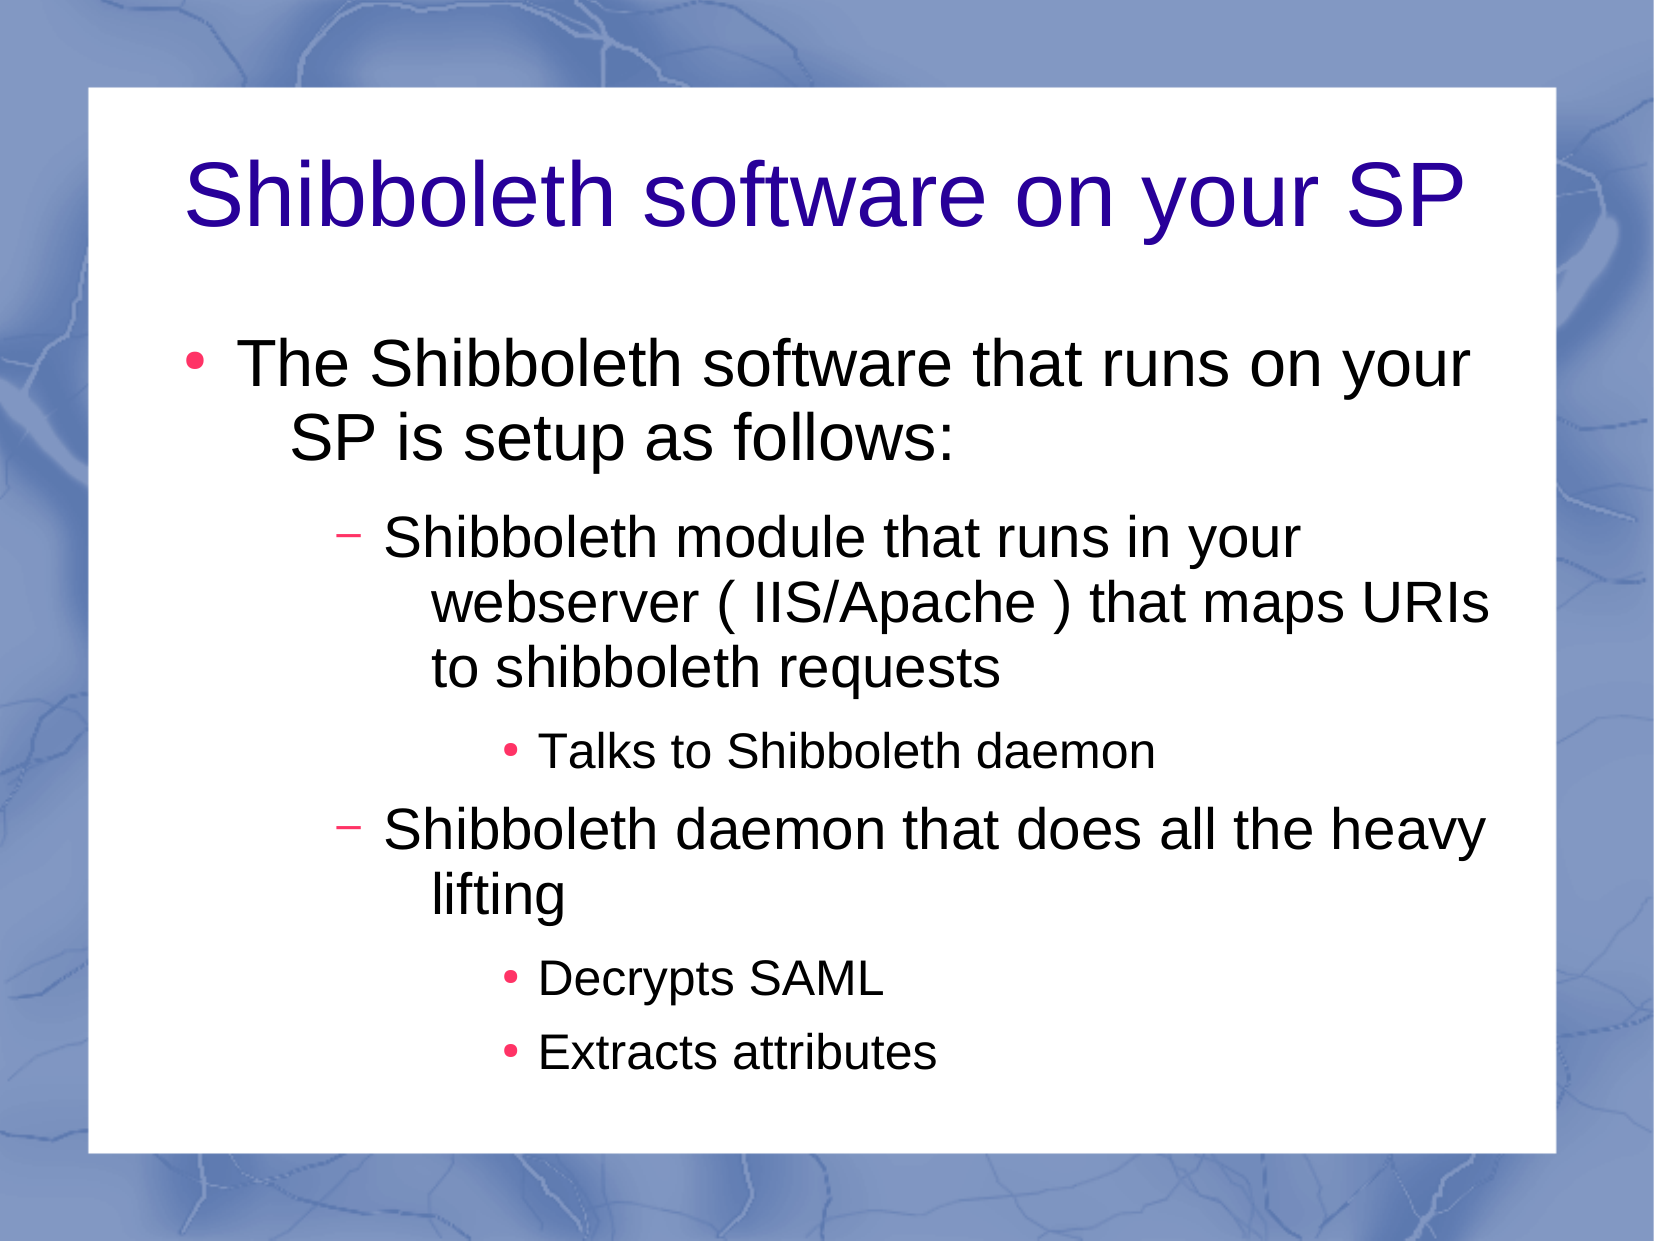

# Shibboleth software on your SP
The Shibboleth software that runs on your SP is setup as follows:
Shibboleth module that runs in your webserver ( IIS/Apache ) that maps URIs to shibboleth requests
Talks to Shibboleth daemon
Shibboleth daemon that does all the heavy lifting
Decrypts SAML
Extracts attributes